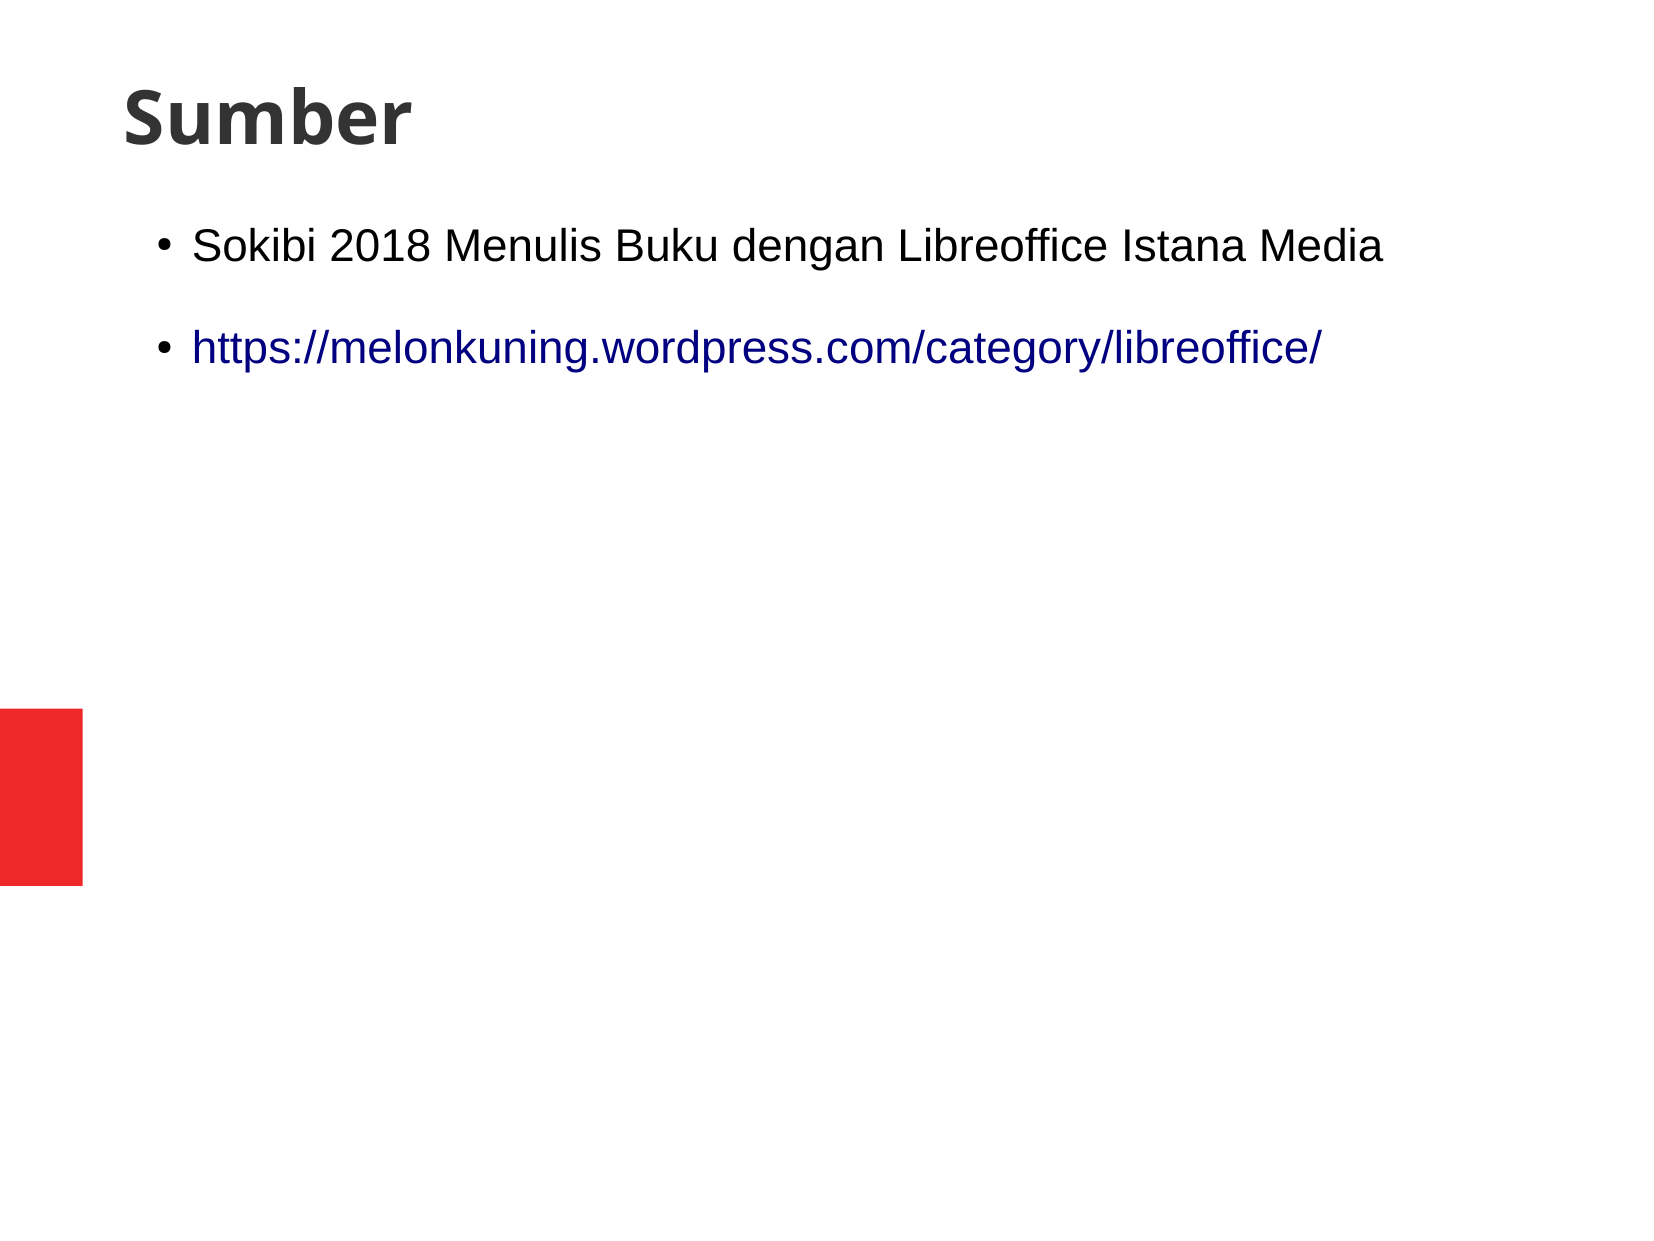

# Sumber
Sokibi 2018 Menulis Buku dengan Libreoffice Istana Media
https://melonkuning.wordpress.com/category/libreoffice/